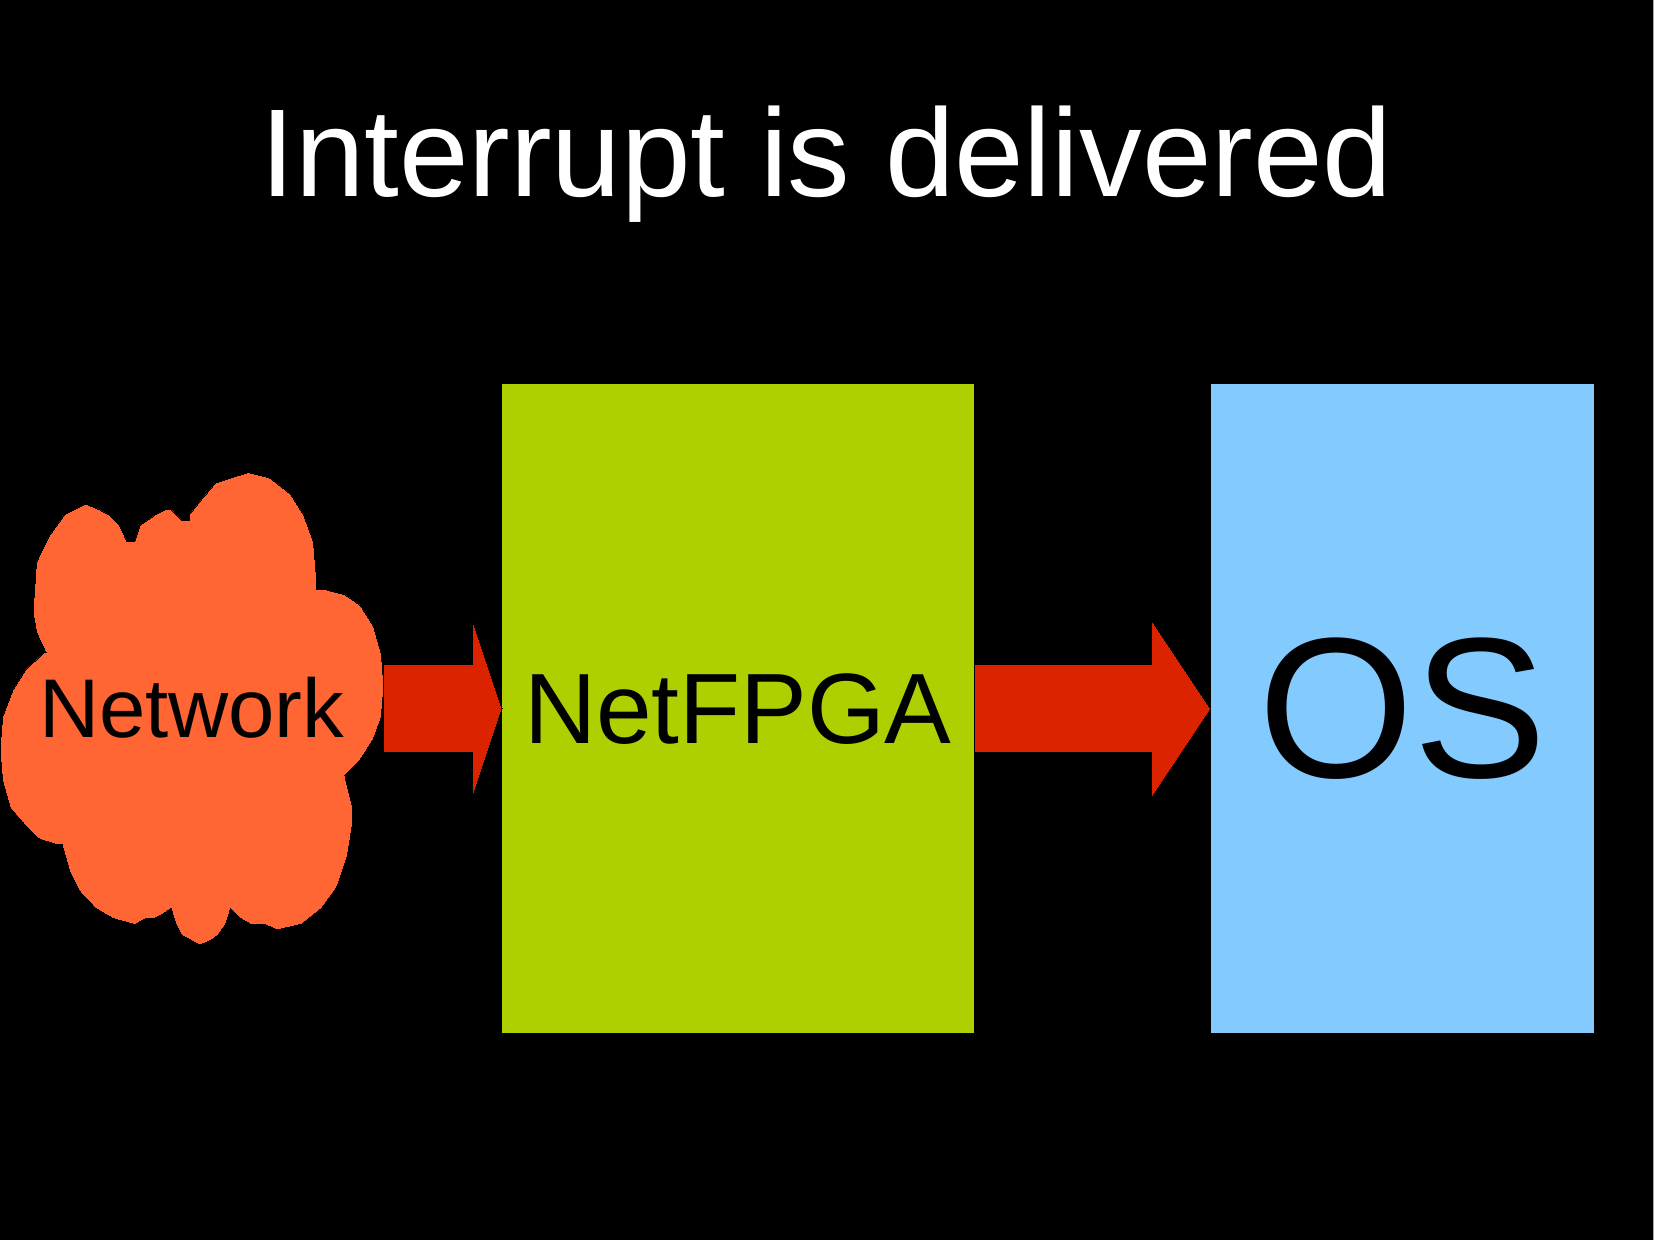

# Interrupt is delivered
NetFPGA
OS
Network